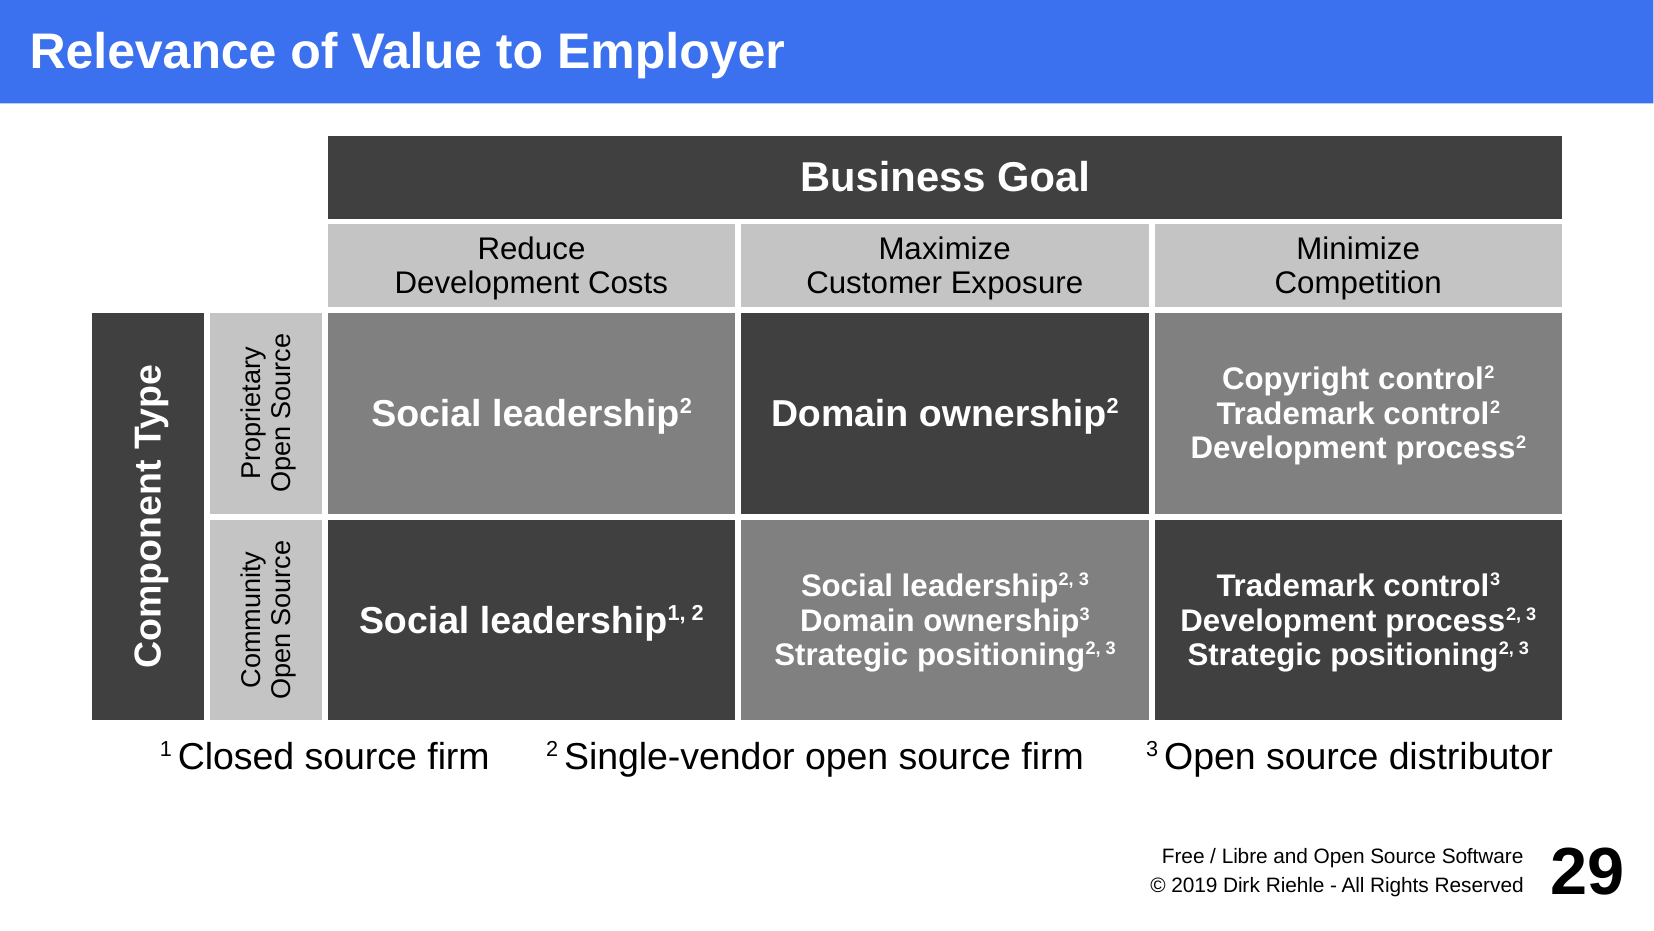

# Relevance of Value to Employer
Business Goal
Reduce
Development Costs
Maximize
Customer Exposure
Minimize
Competition
Social leadership2
Domain ownership2
Copyright control2
Trademark control2
Development process2
Proprietary
Open Source
Component Type
Social leadership1, 2
Social leadership2, 3
Domain ownership3
Strategic positioning2, 3
Trademark control3
Development process2, 3
Strategic positioning2, 3
Community
Open Source
1 Closed source firm
2 Single-vendor open source firm
3 Open source distributor
Free / Libre and Open Source Software
29
© 2019 Dirk Riehle - All Rights Reserved